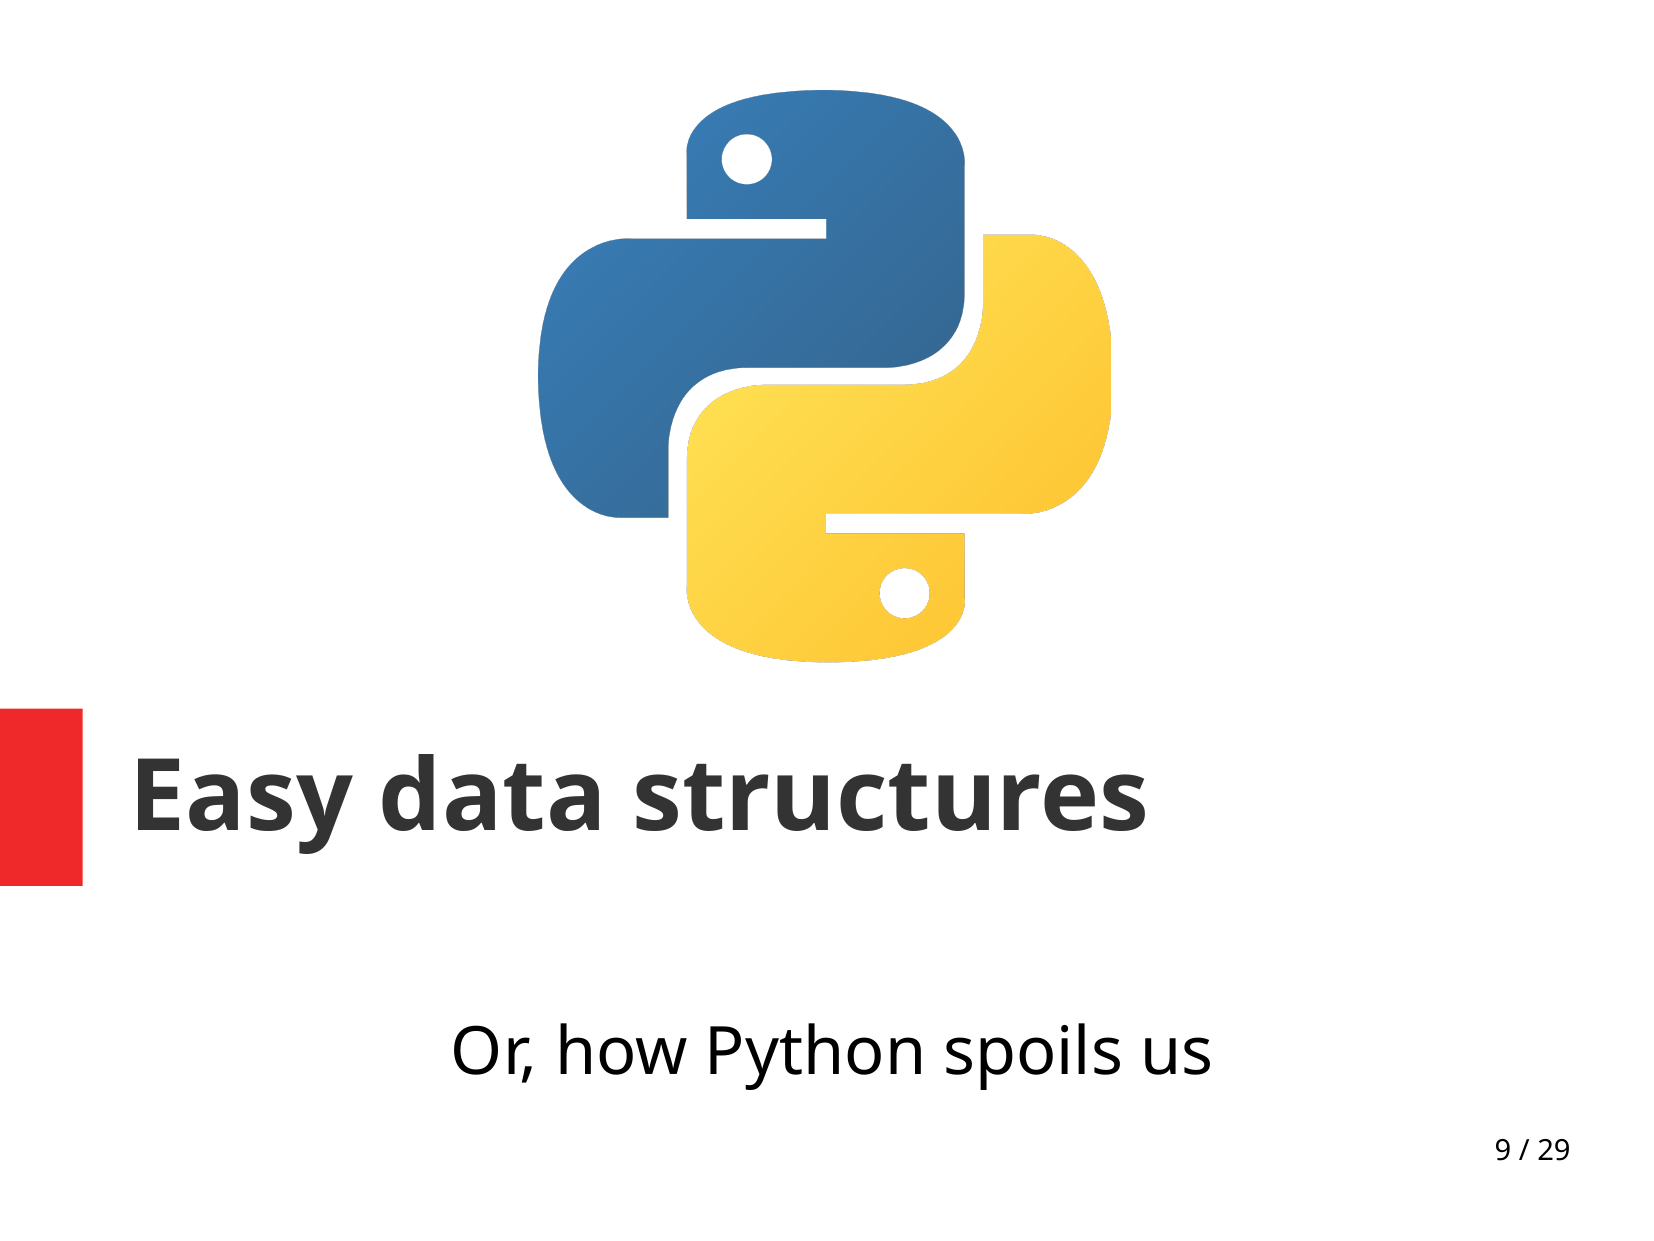

# Easy data structures
Or, how Python spoils us
9